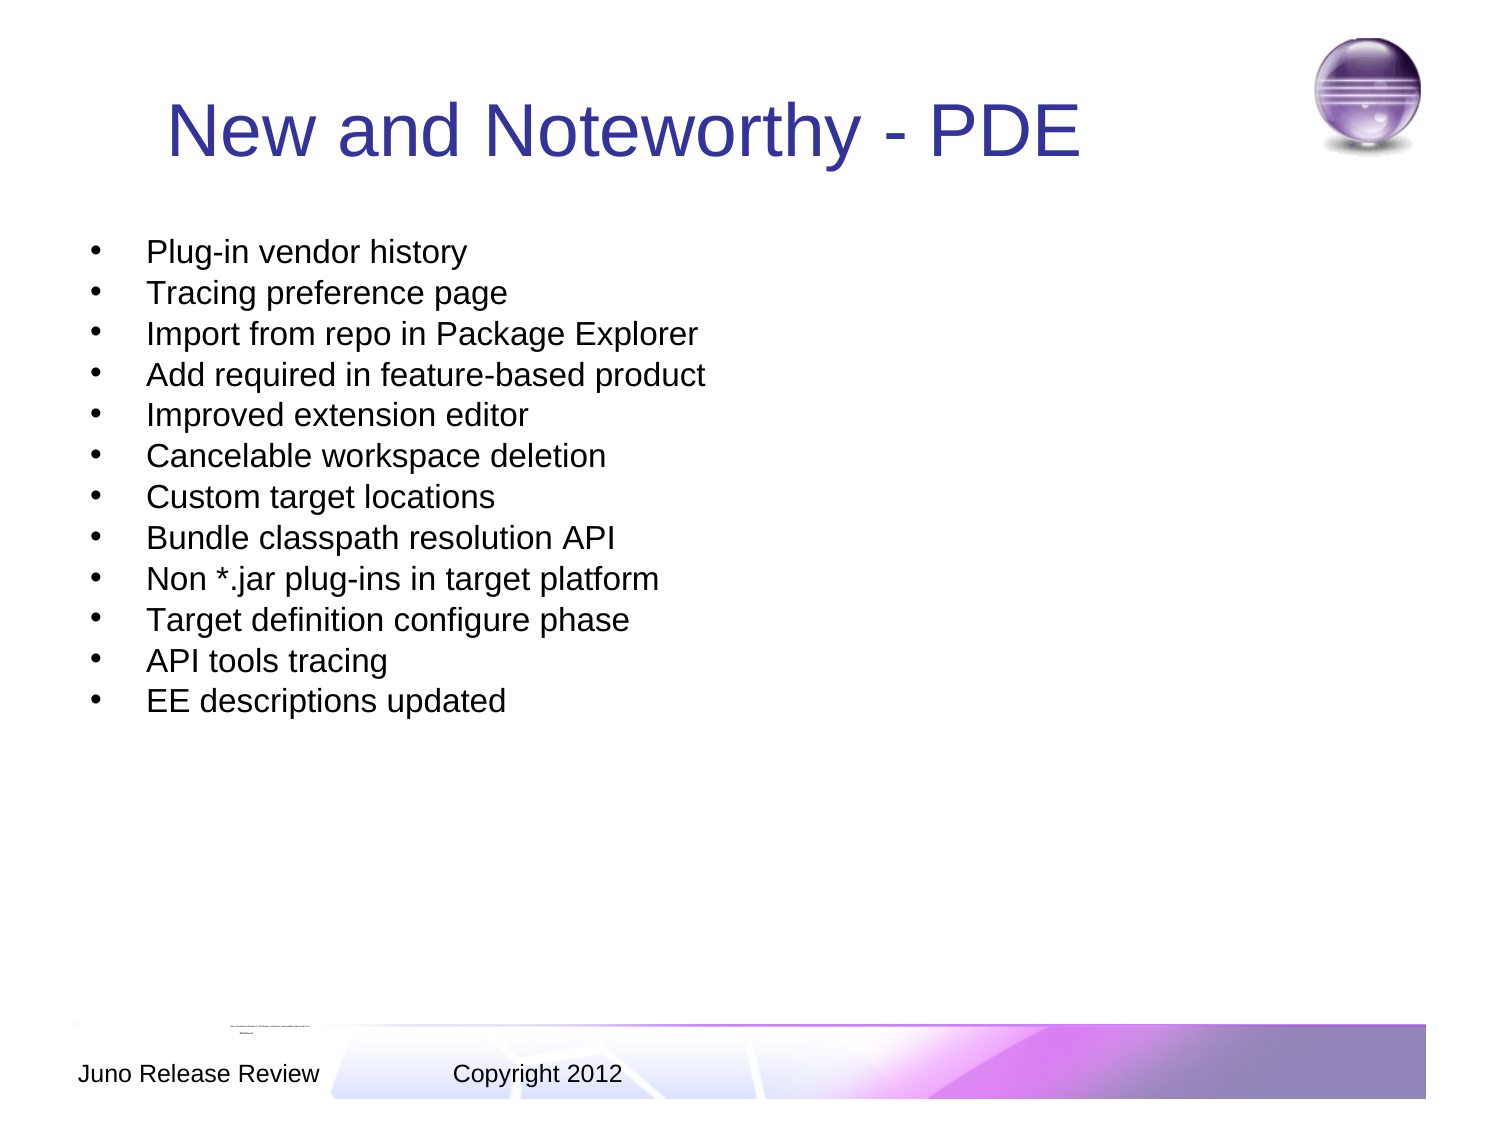

# New and Noteworthy - PDE
Plug-in vendor history
Tracing preference page
Import from repo in Package Explorer
Add required in feature-based product
Improved extension editor
Cancelable workspace deletion
Custom target locations
Bundle classpath resolution API
Non *.jar plug-ins in target platform
Target definition configure phase
API tools tracing
EE descriptions updated
7
Copyright 2012